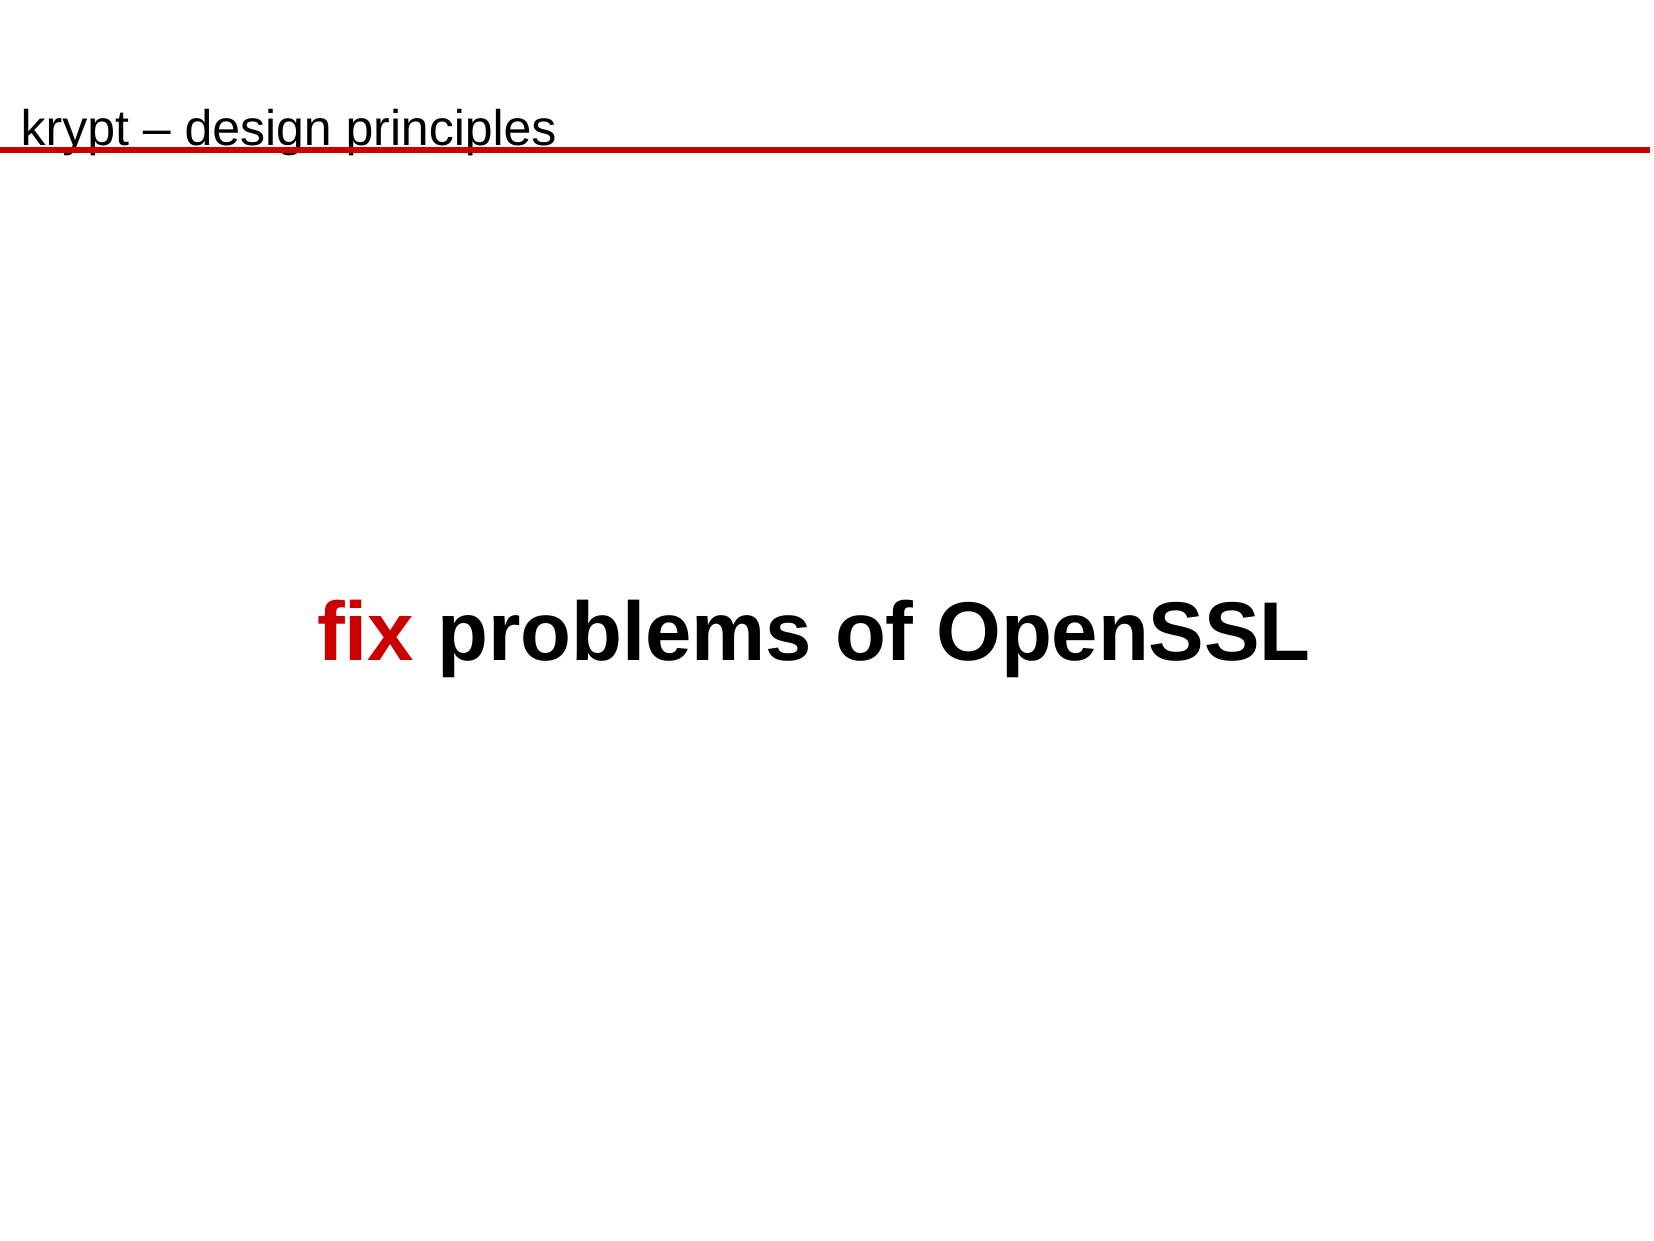

#
krypt – design principles
fix problems of OpenSSL